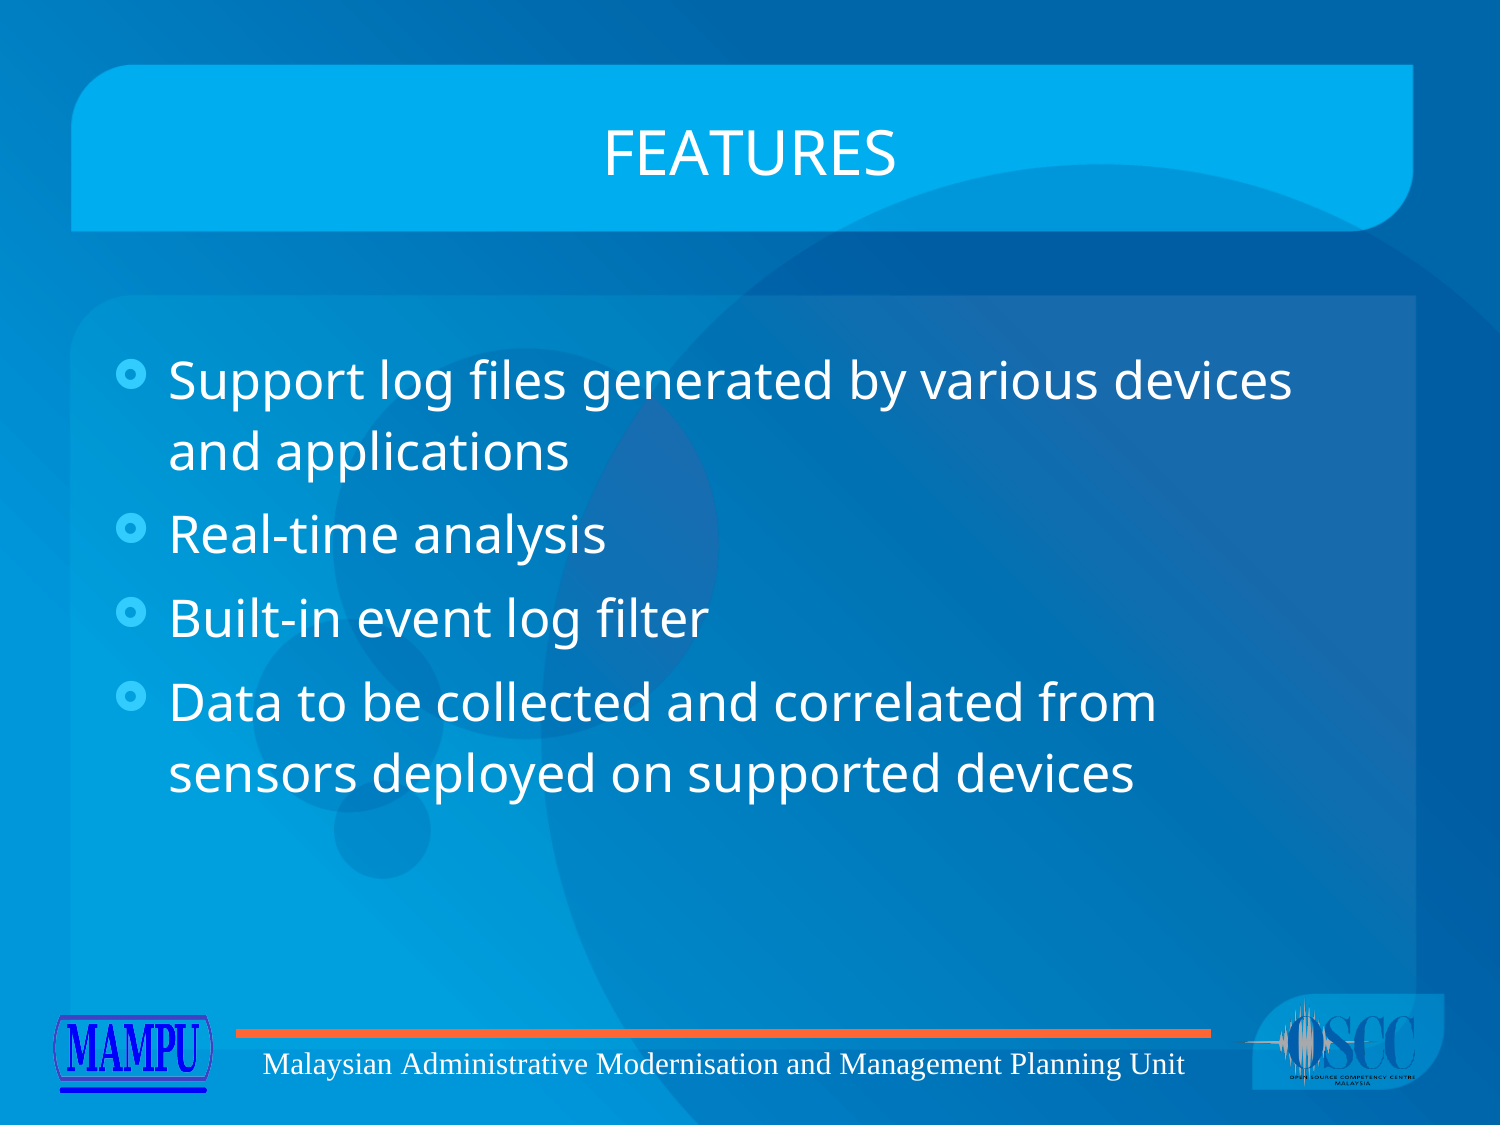

# FEATURES
Support log files generated by various devices and applications
Real-time analysis
Built-in event log filter
Data to be collected and correlated from sensors deployed on supported devices
Malaysian Administrative Modernisation and Management Planning Unit